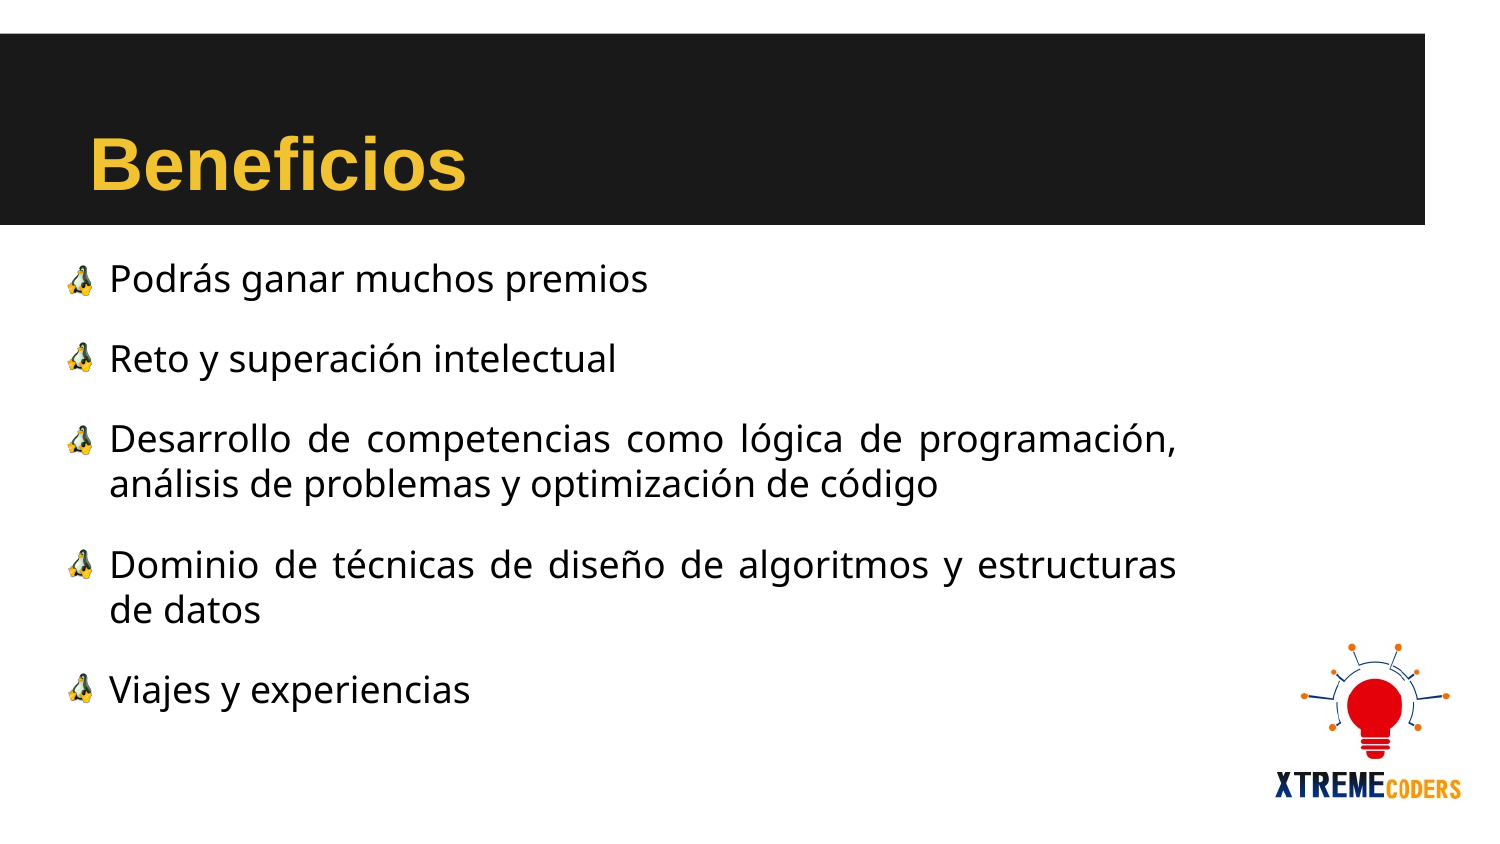

Beneficios
Podrás ganar muchos premios
Reto y superación intelectual
Desarrollo de competencias como lógica de programación, análisis de problemas y optimización de código
Dominio de técnicas de diseño de algoritmos y estructuras de datos
Viajes y experiencias